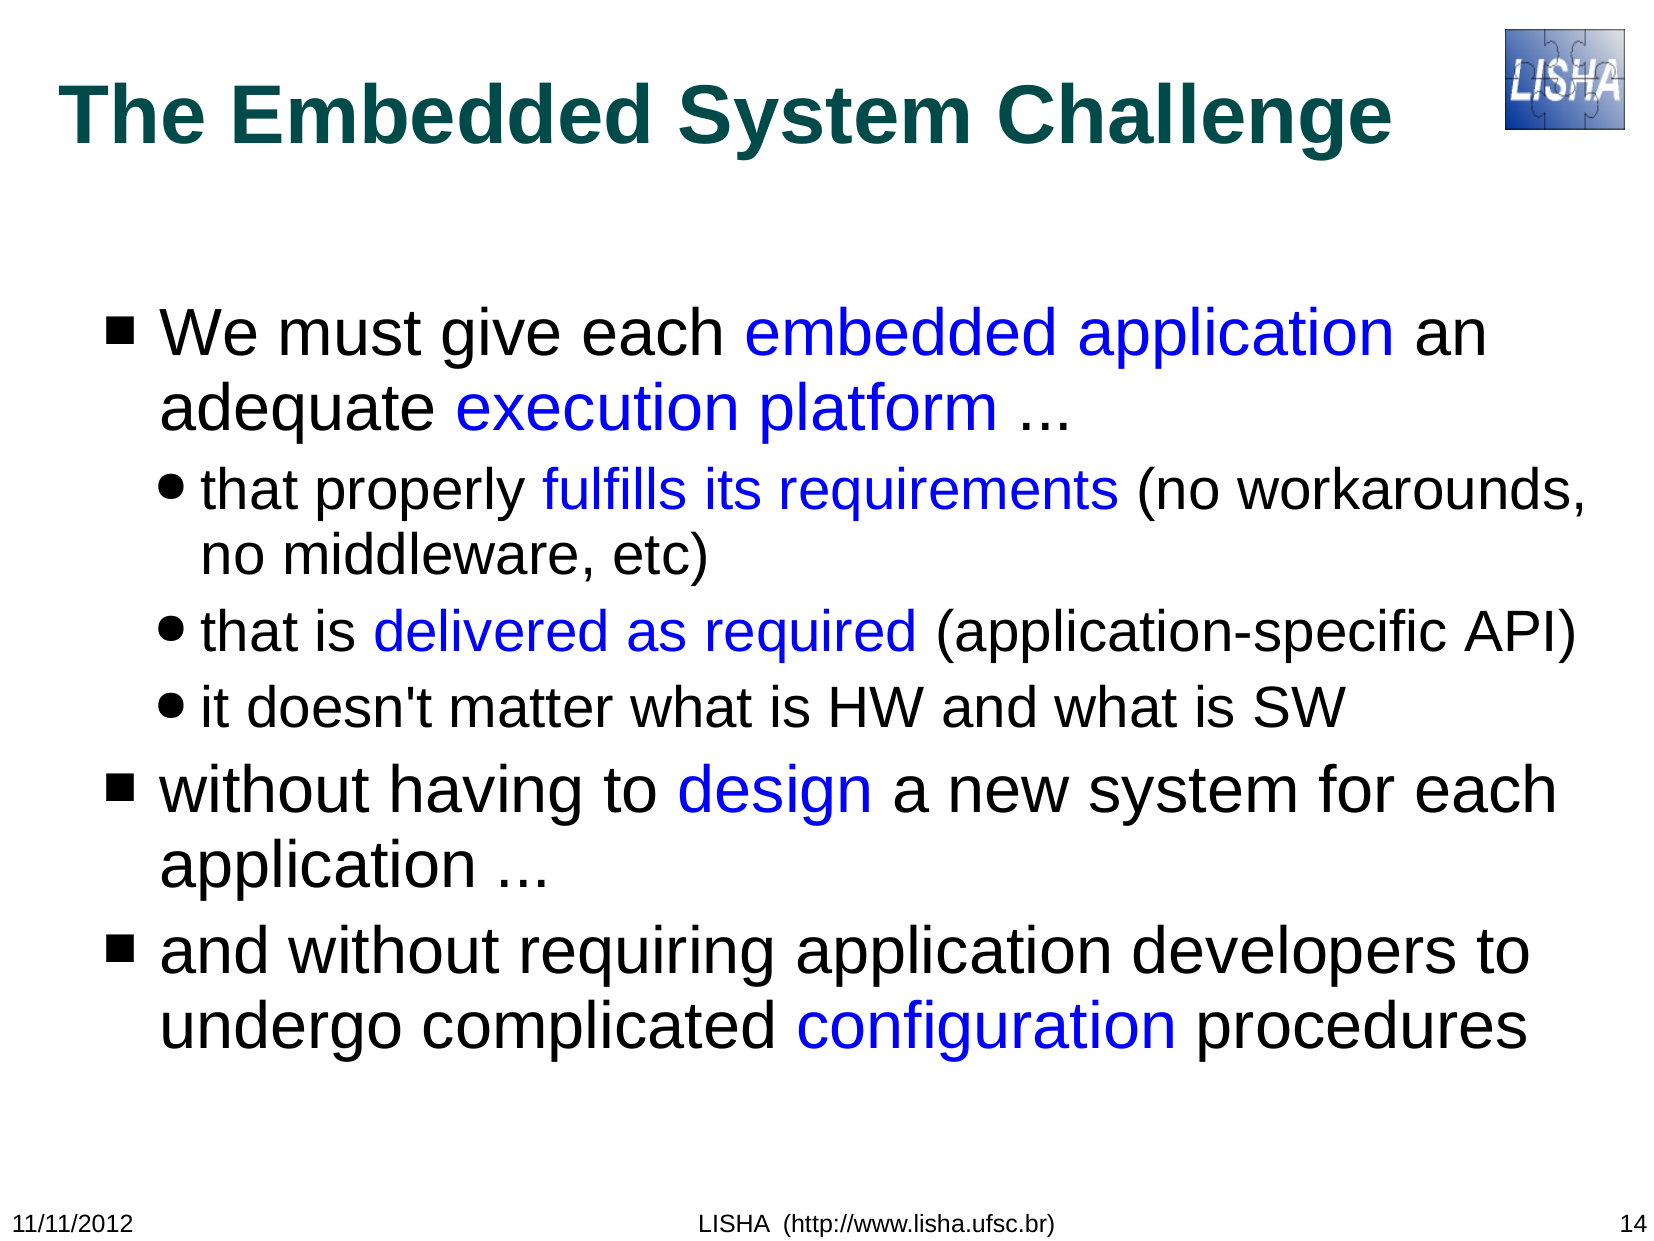

# The Embedded System Challenge
We must give each embedded application an adequate execution platform ...
that properly fulfills its requirements (no workarounds, no middleware, etc)
that is delivered as required (application-specific API)
it doesn't matter what is HW and what is SW
without having to design a new system for each application ...
and without requiring application developers to undergo complicated configuration procedures